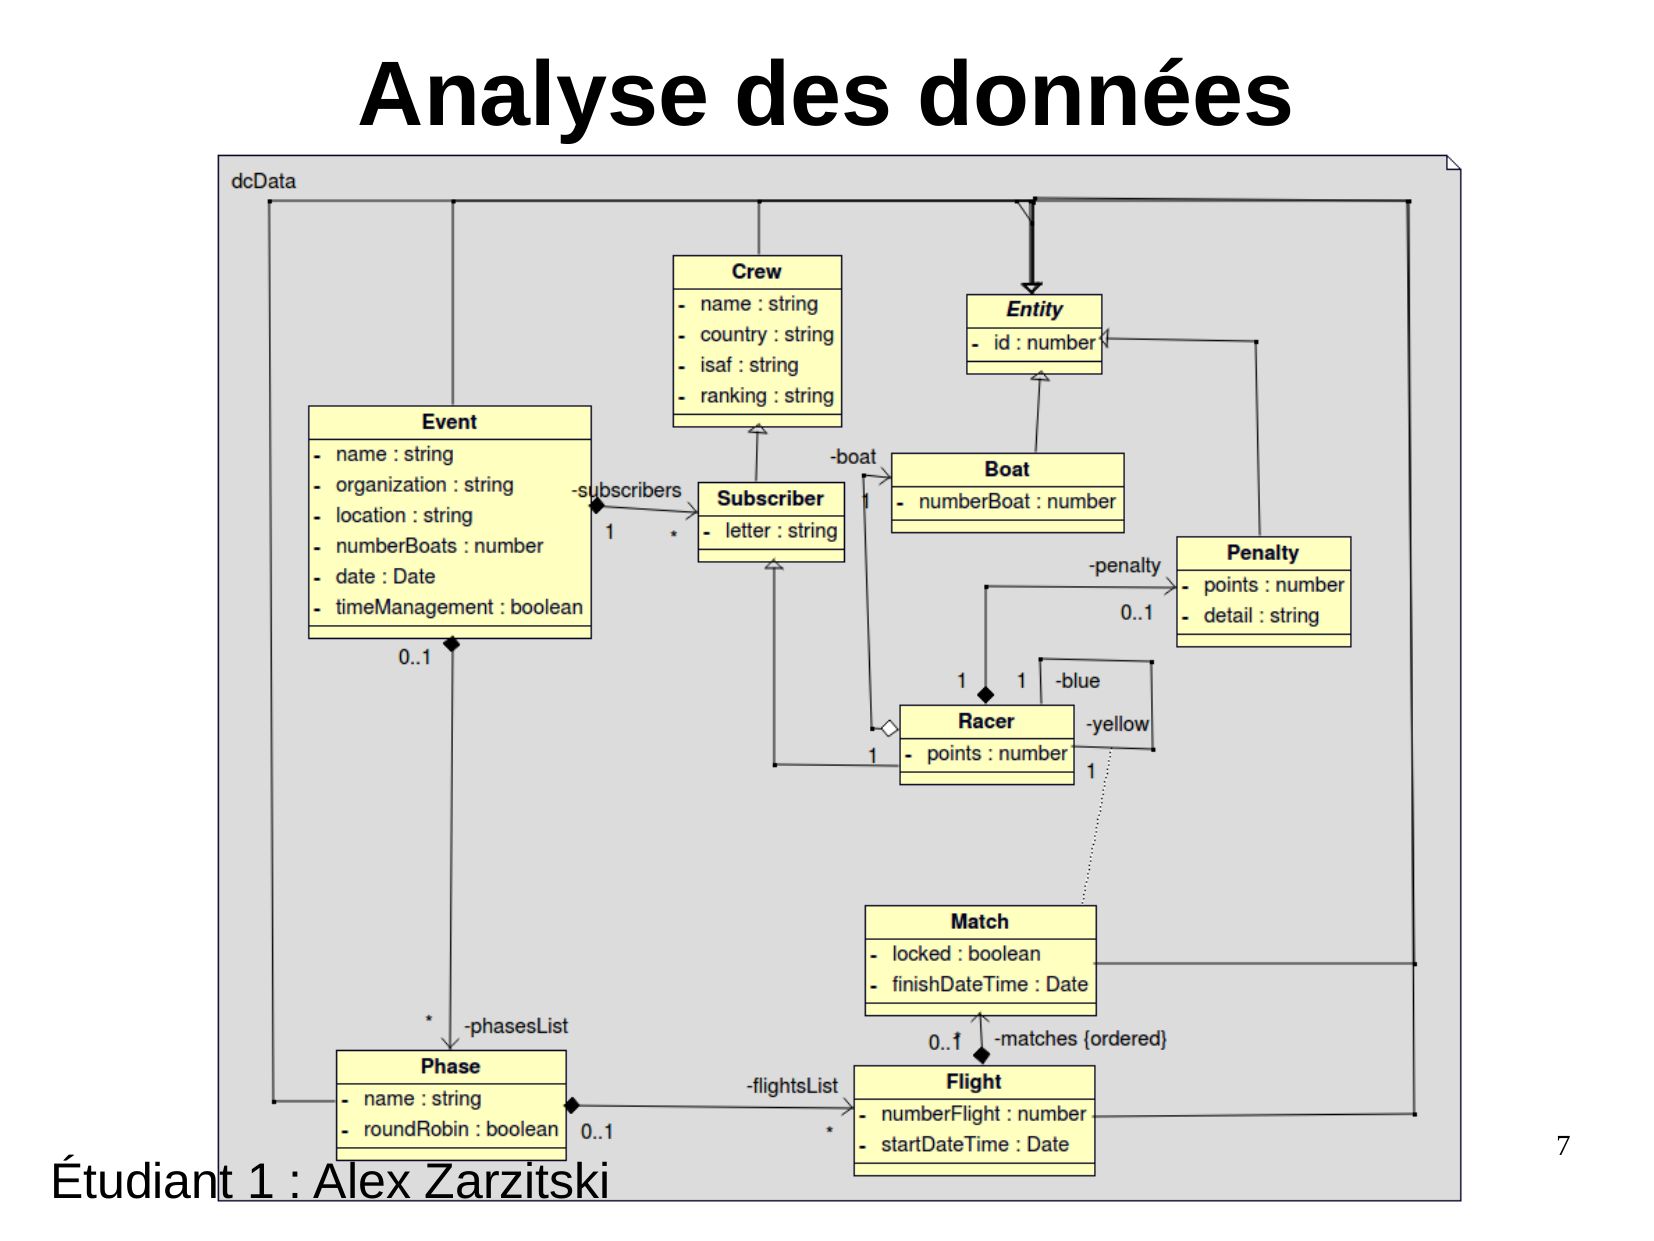

# Analyse des données
7
Étudiant 1 : Alex Zarzitski